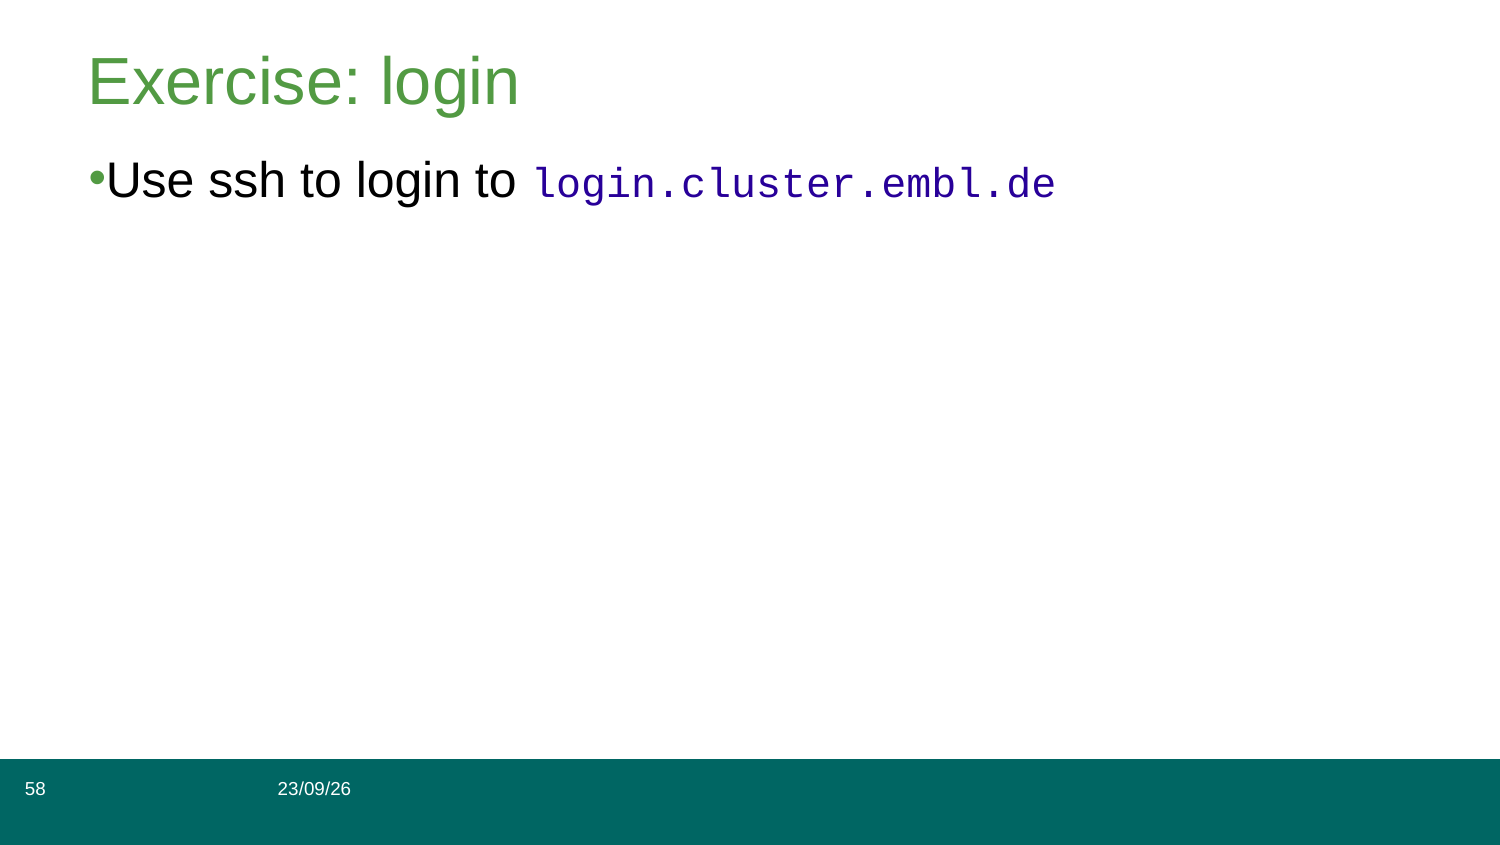

# Exercise: login
Use ssh to login to login.cluster.embl.de